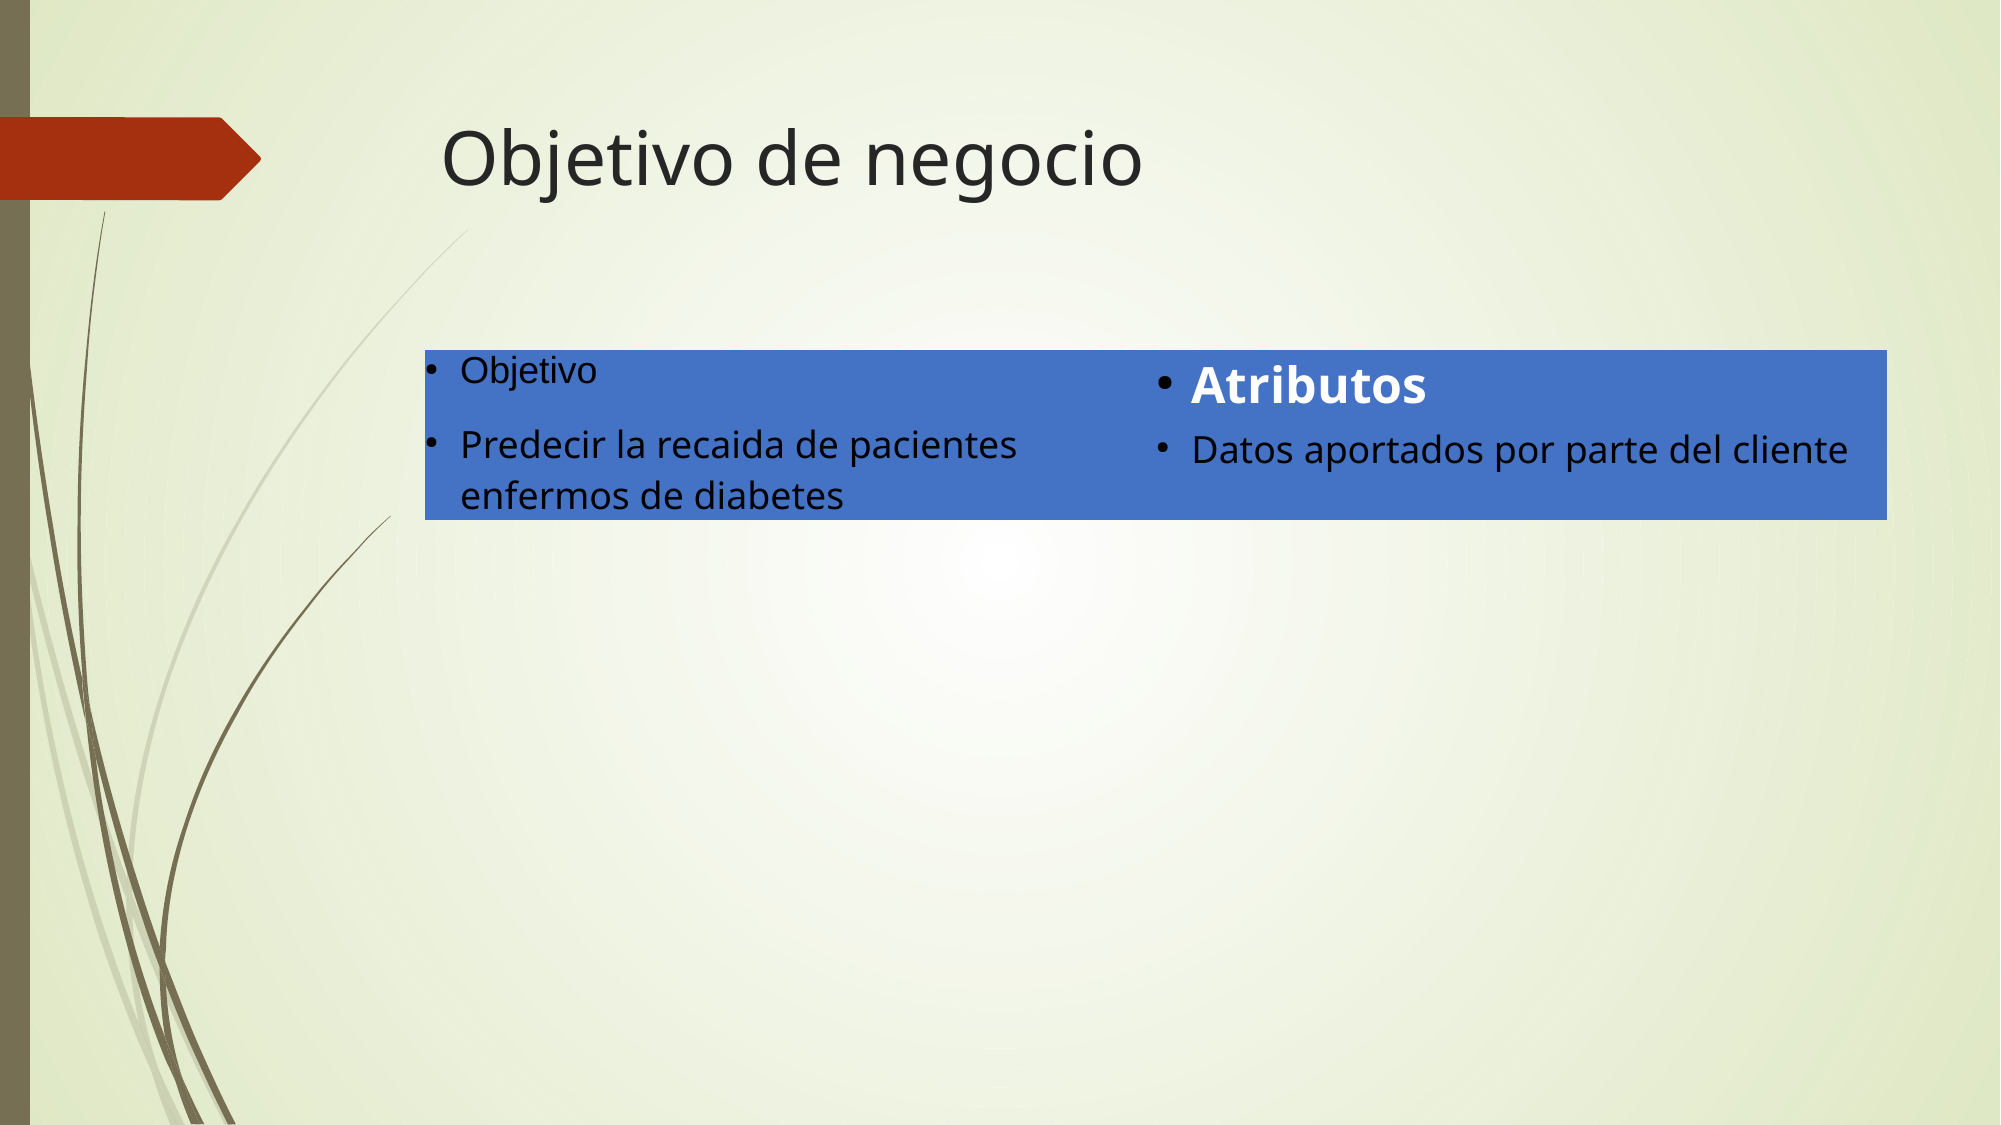

# Objetivo de negocio
| Objetivo | Atributos |
| --- | --- |
| Predecir la recaida de pacientes enfermos de diabetes | Datos aportados por parte del cliente |